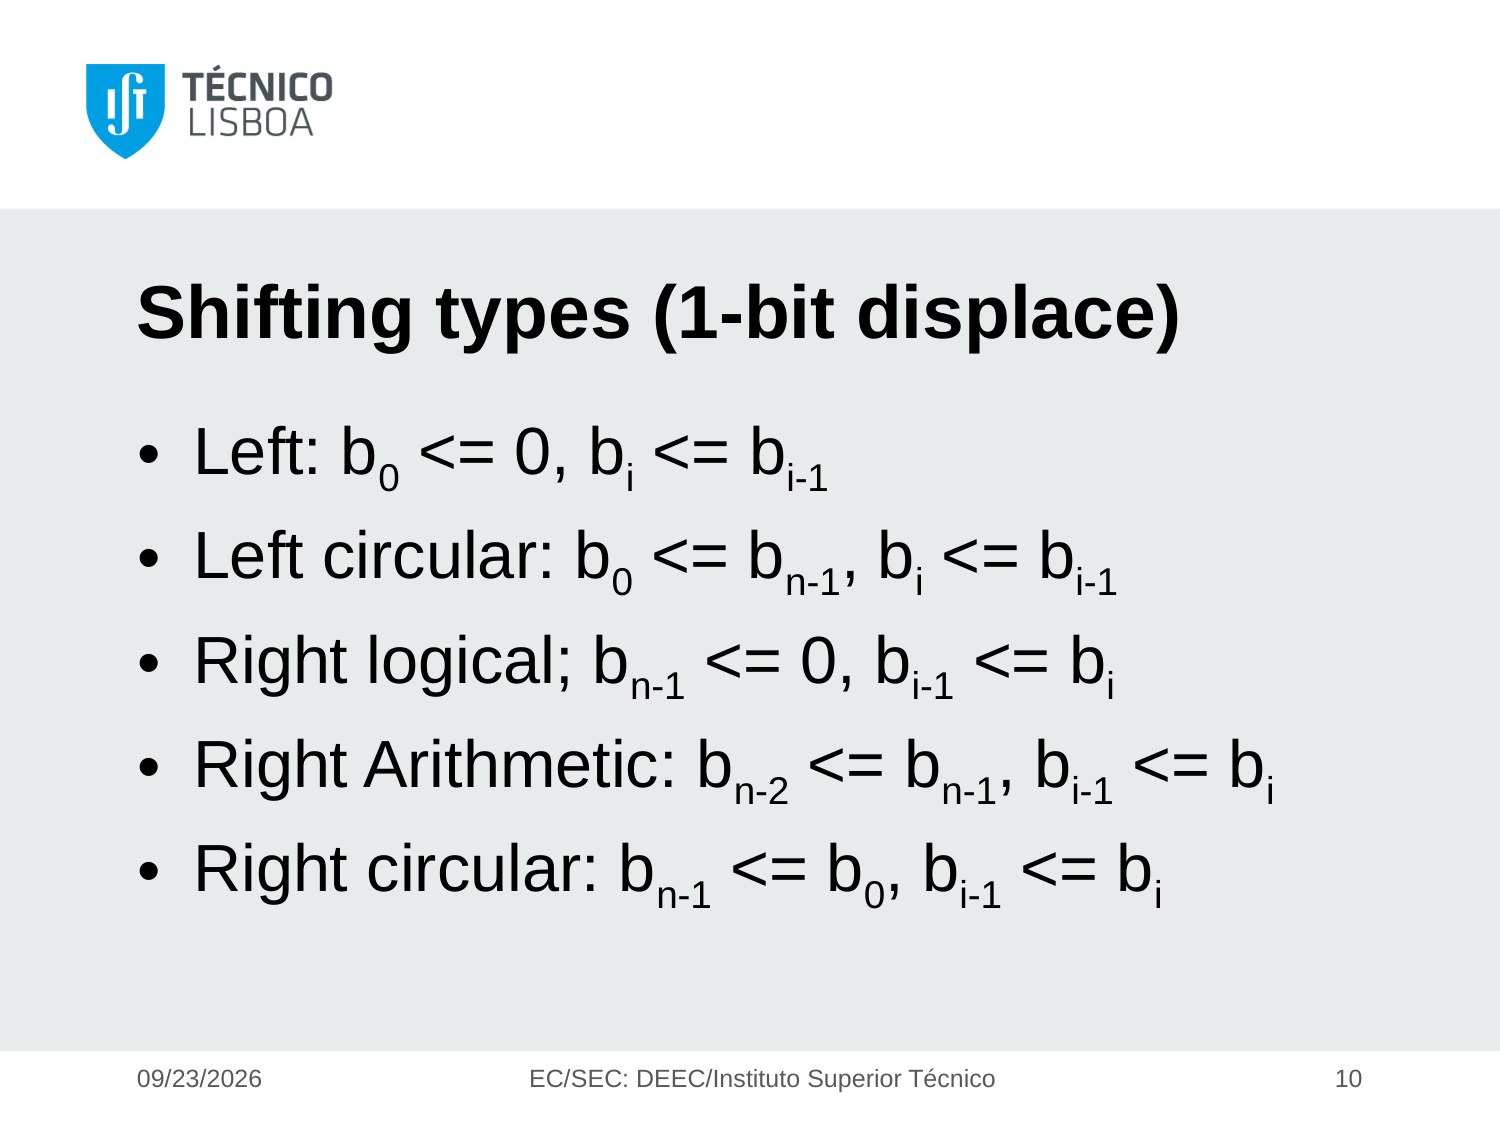

# Shifting types (1-bit displace)
Left: b0 <= 0, bi <= bi-1
Left circular: b0 <= bn-1, bi <= bi-1
Right logical; bn-1 <= 0, bi-1 <= bi
Right Arithmetic: bn-2 <= bn-1, bi-1 <= bi
Right circular: bn-1 <= b0, bi-1 <= bi
EC/SEC: DEEC/Instituto Superior Técnico